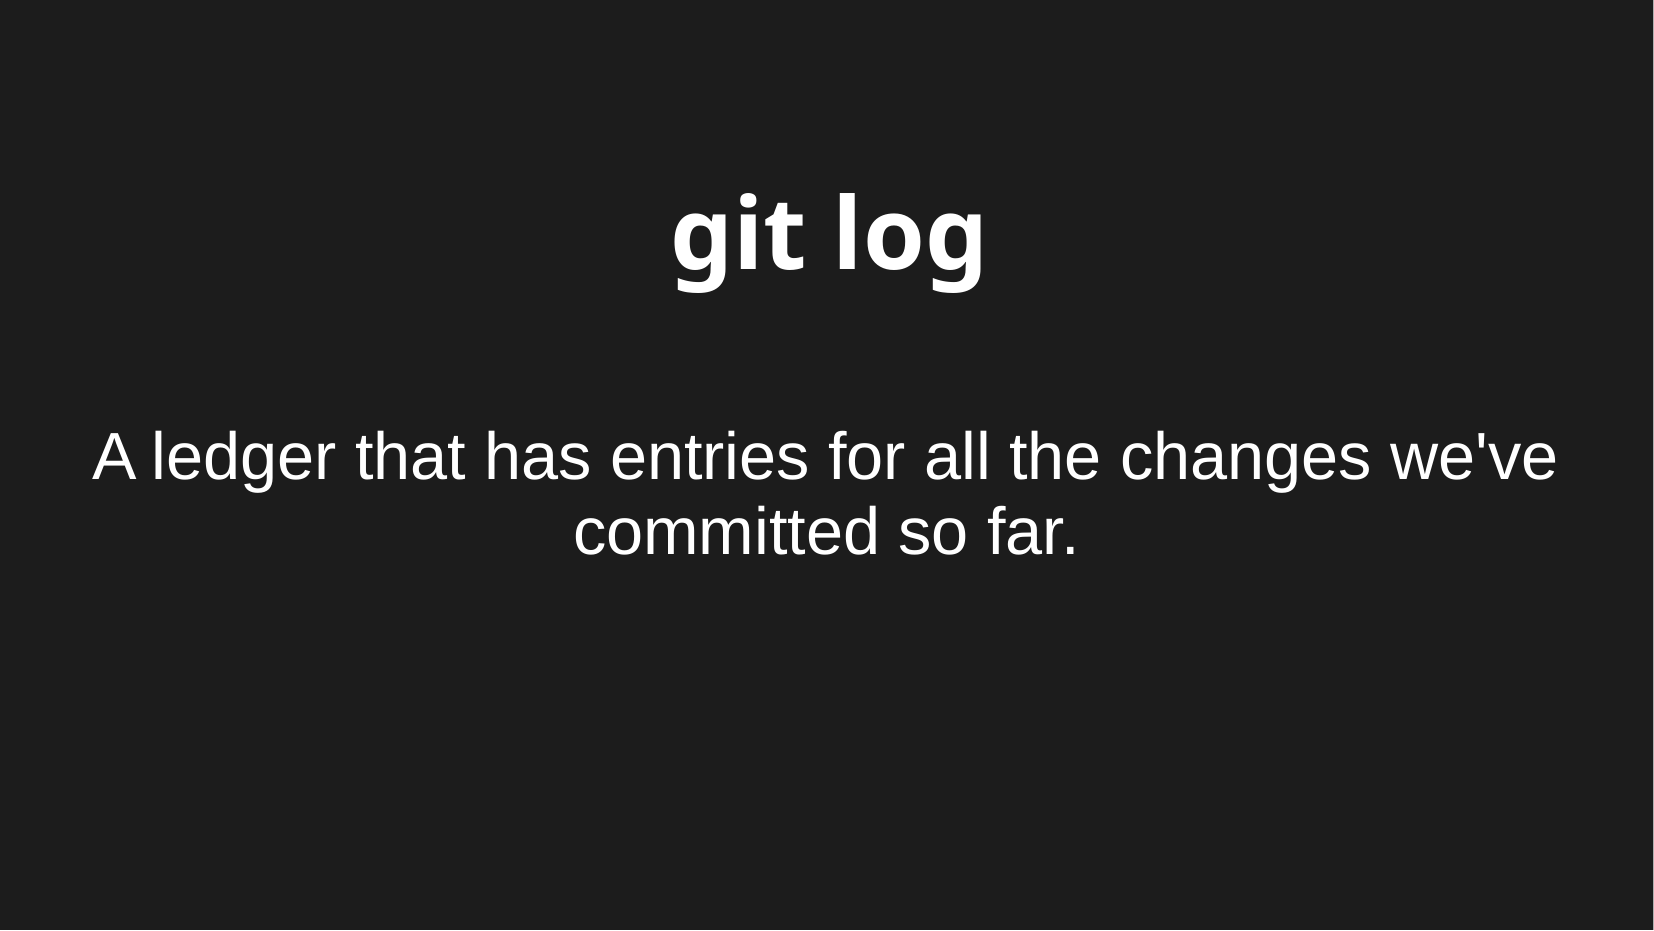

# git log
A ledger that has entries for all the changes we've
committed so far.